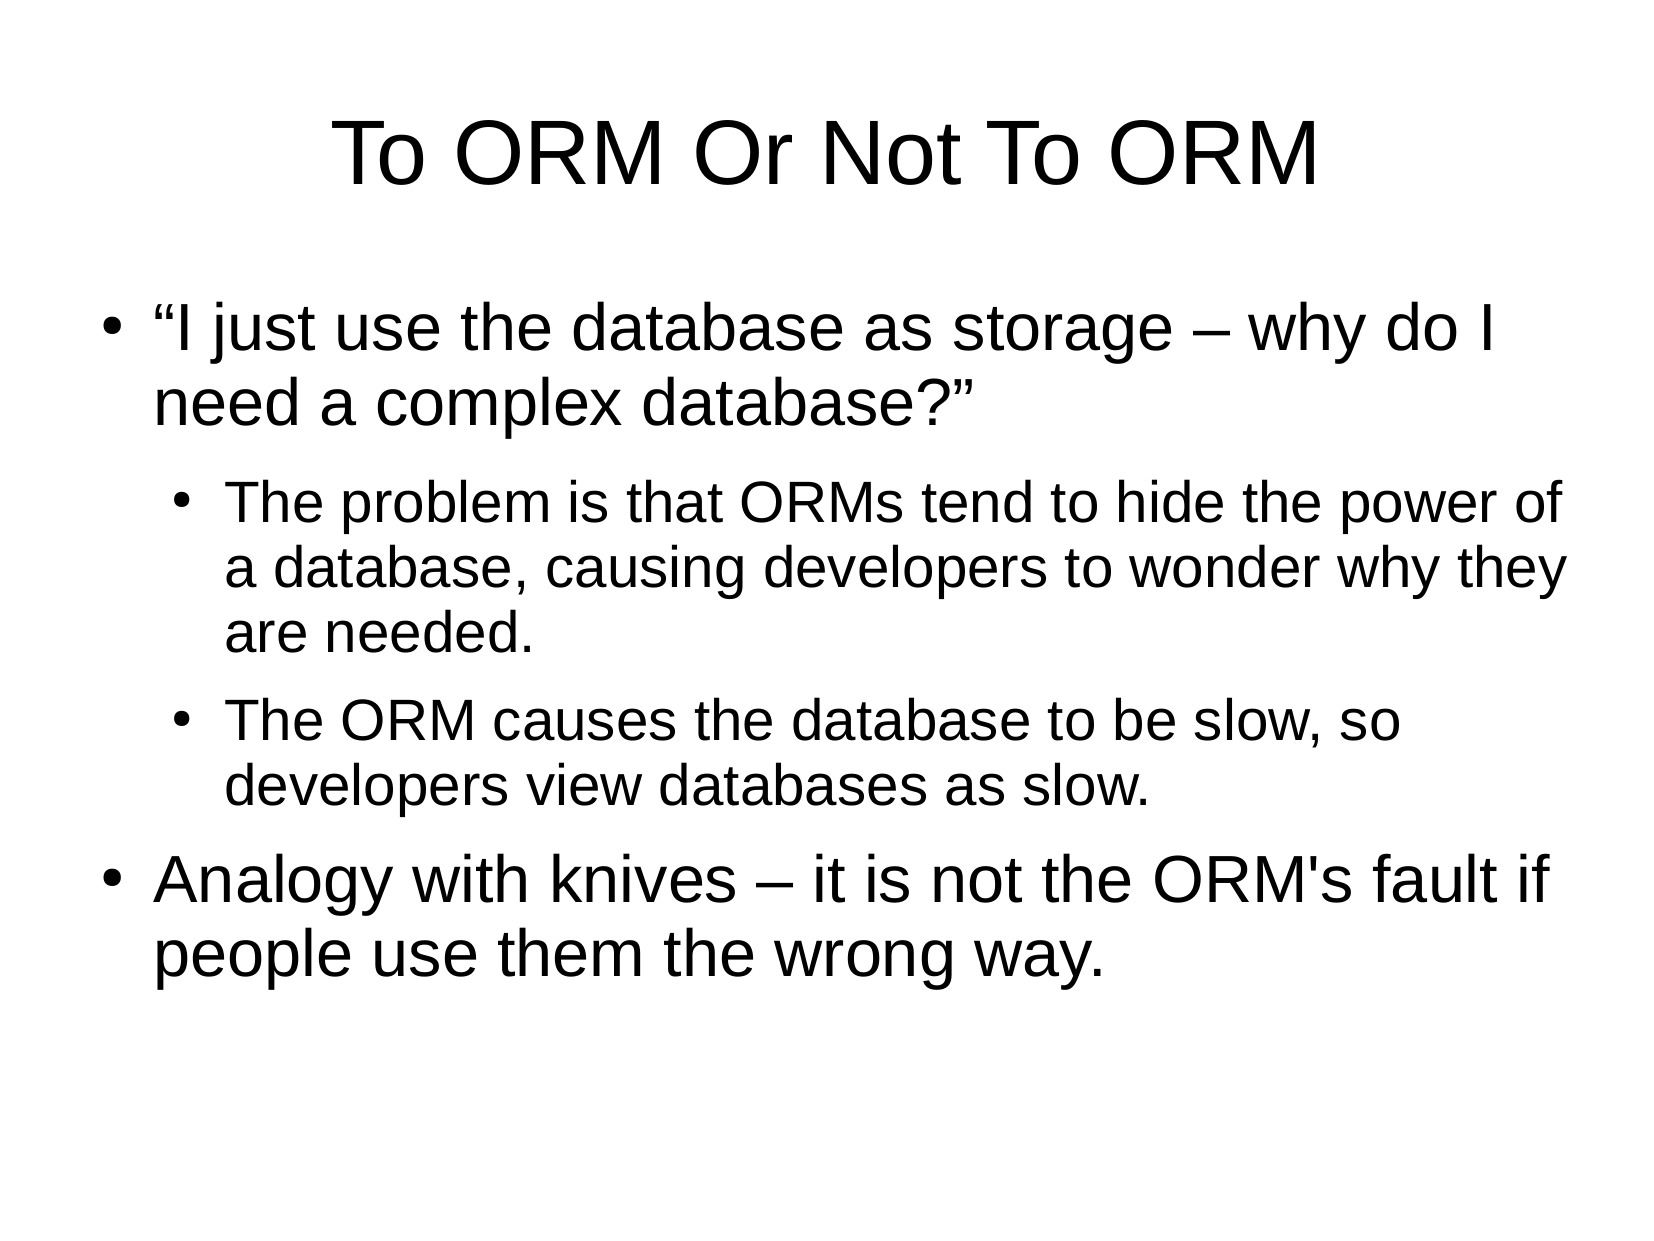

# To ORM Or Not To ORM
“I just use the database as storage – why do I need a complex database?”
The problem is that ORMs tend to hide the power of a database, causing developers to wonder why they are needed.
The ORM causes the database to be slow, so developers view databases as slow.
Analogy with knives – it is not the ORM's fault if people use them the wrong way.